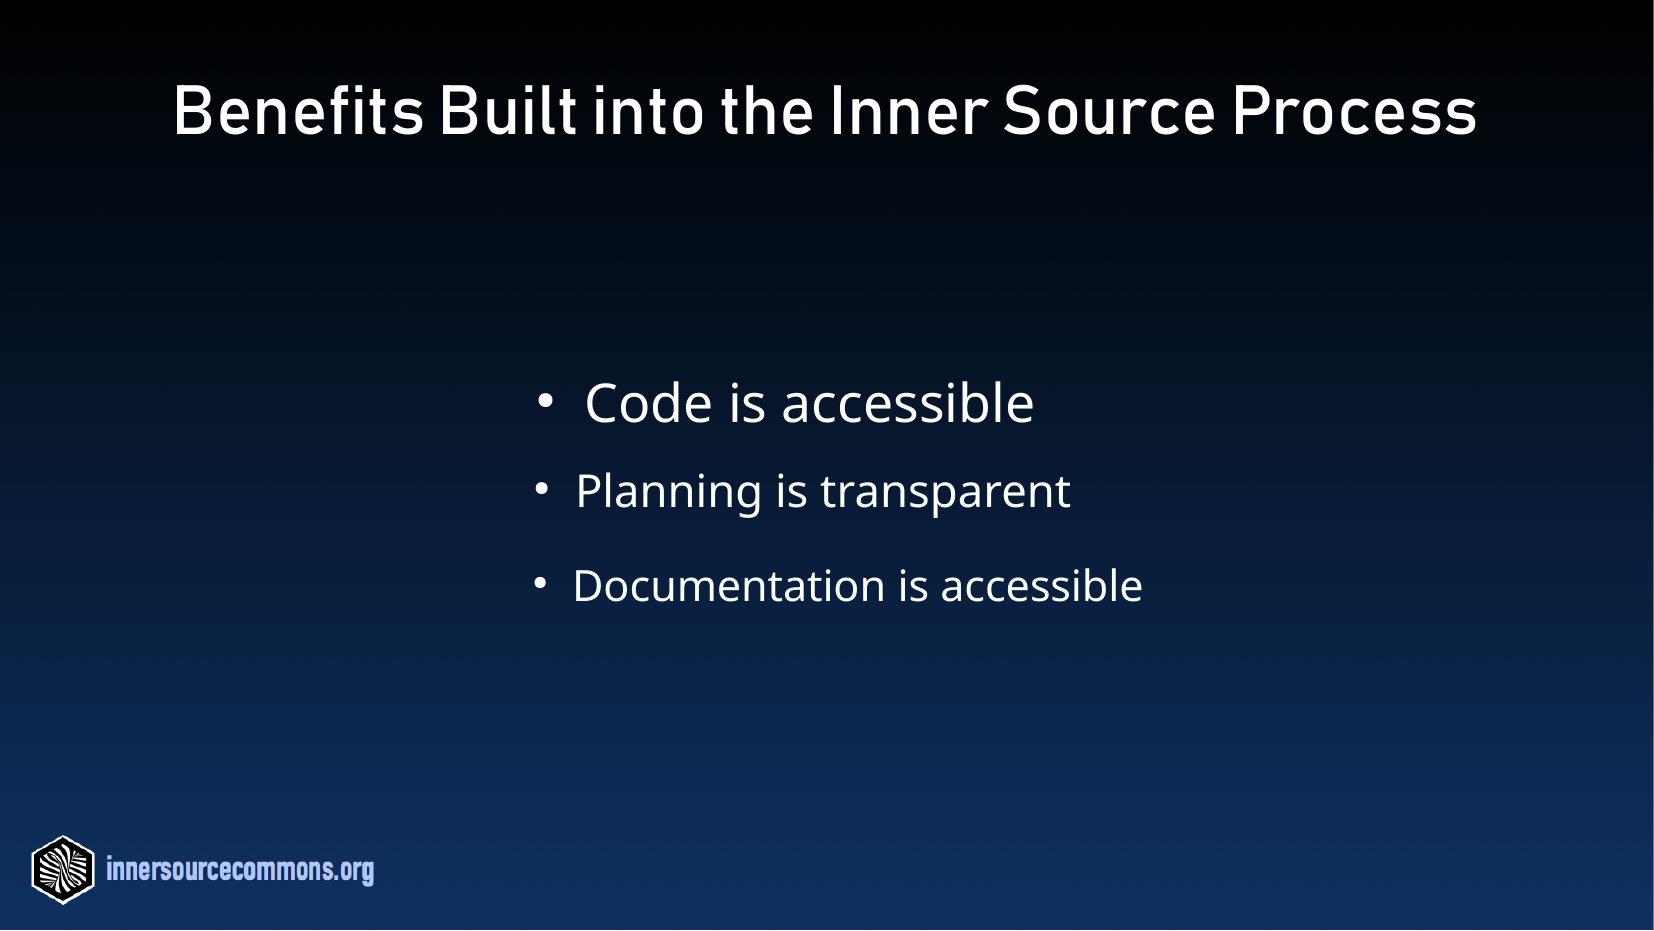

# Benefits Built into the Inner Source Process
Code is accessible
Planning is transparent
Documentation is accessible